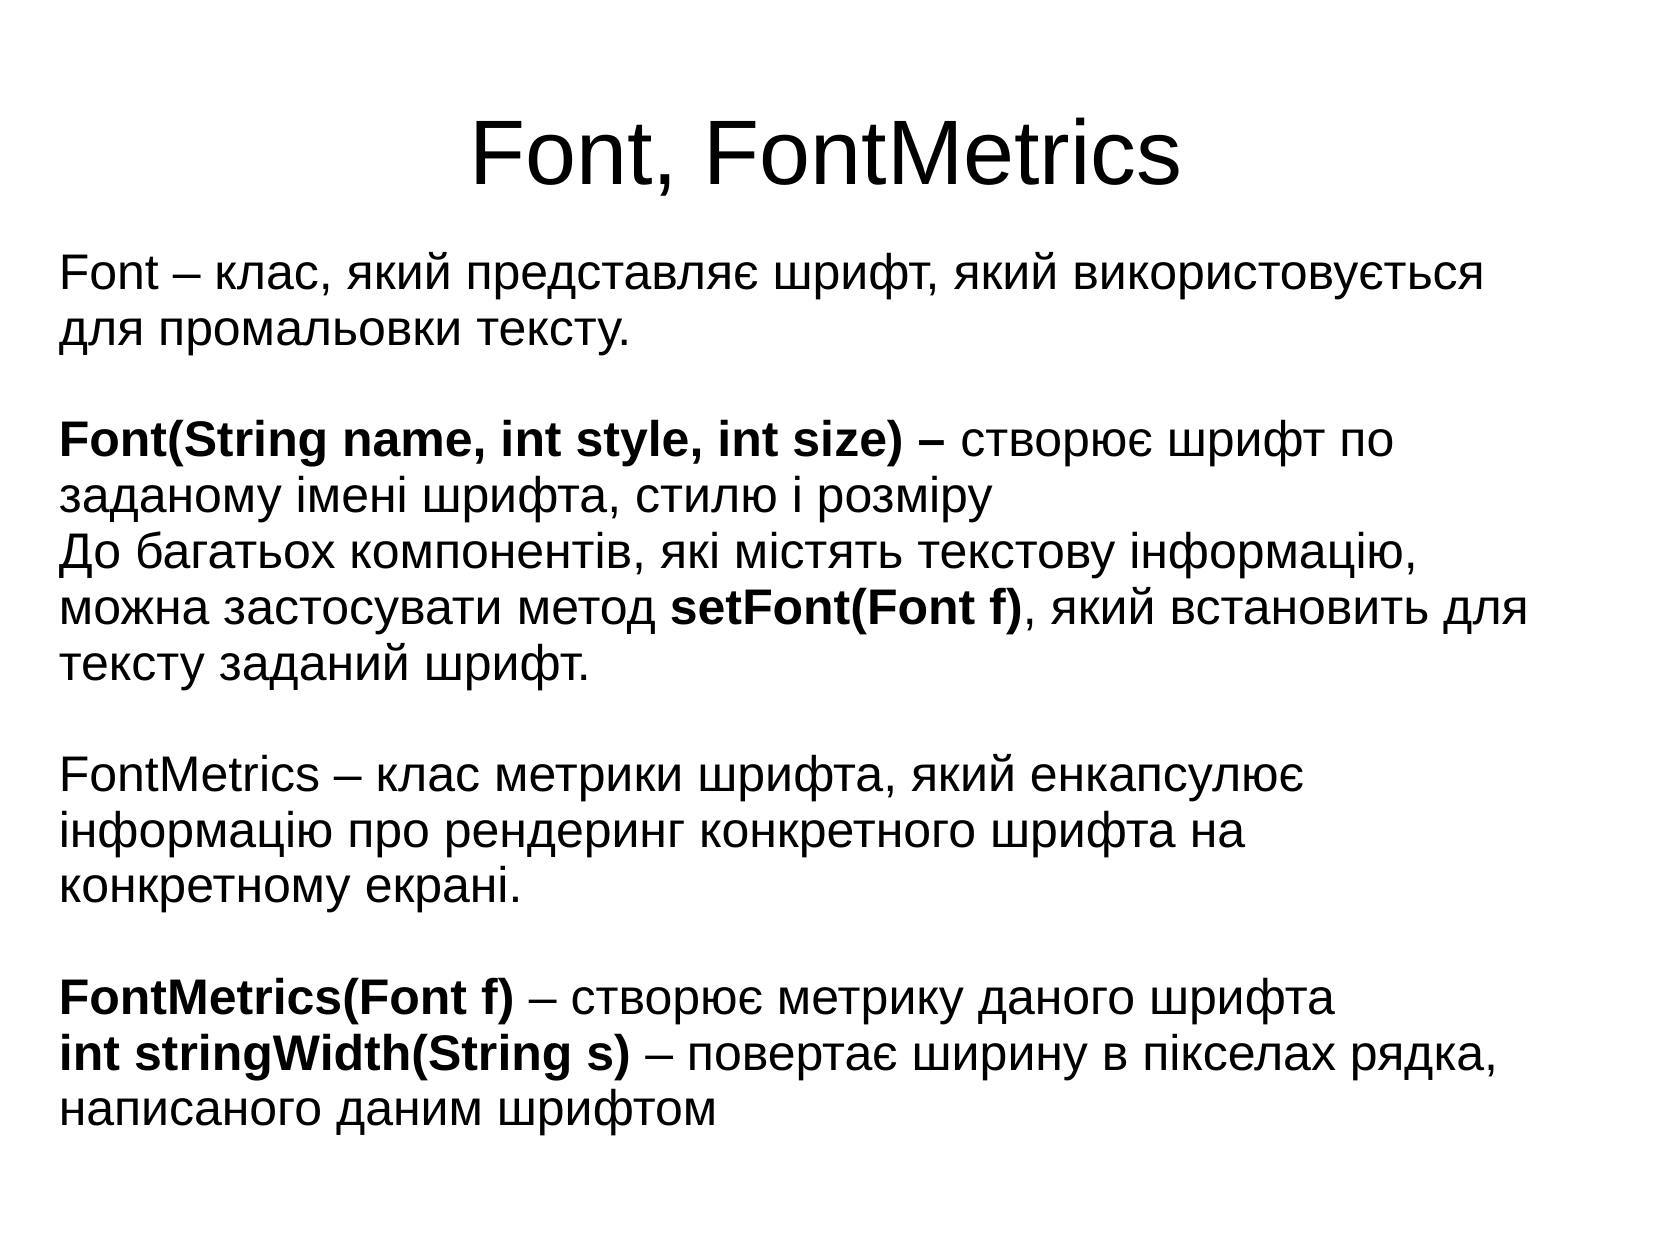

# Font, FontMetrics
Font – клас, який представляє шрифт, який використовується для промальовки тексту.
Font(String name, int style, int size) – створює шрифт по заданому імені шрифта, стилю і розміру
До багатьох компонентів, які містять текстову інформацію, можна застосувати метод setFont(Font f), який встановить для тексту заданий шрифт.
FontMetrics – клас метрики шрифта, який енкапсулює інформацію про рендеринг конкретного шрифта на конкретному екрані.
FontMetrics(Font f) – створює метрику даного шрифта
int stringWidth(String s) – повертає ширину в пікселах рядка, написаного даним шрифтом